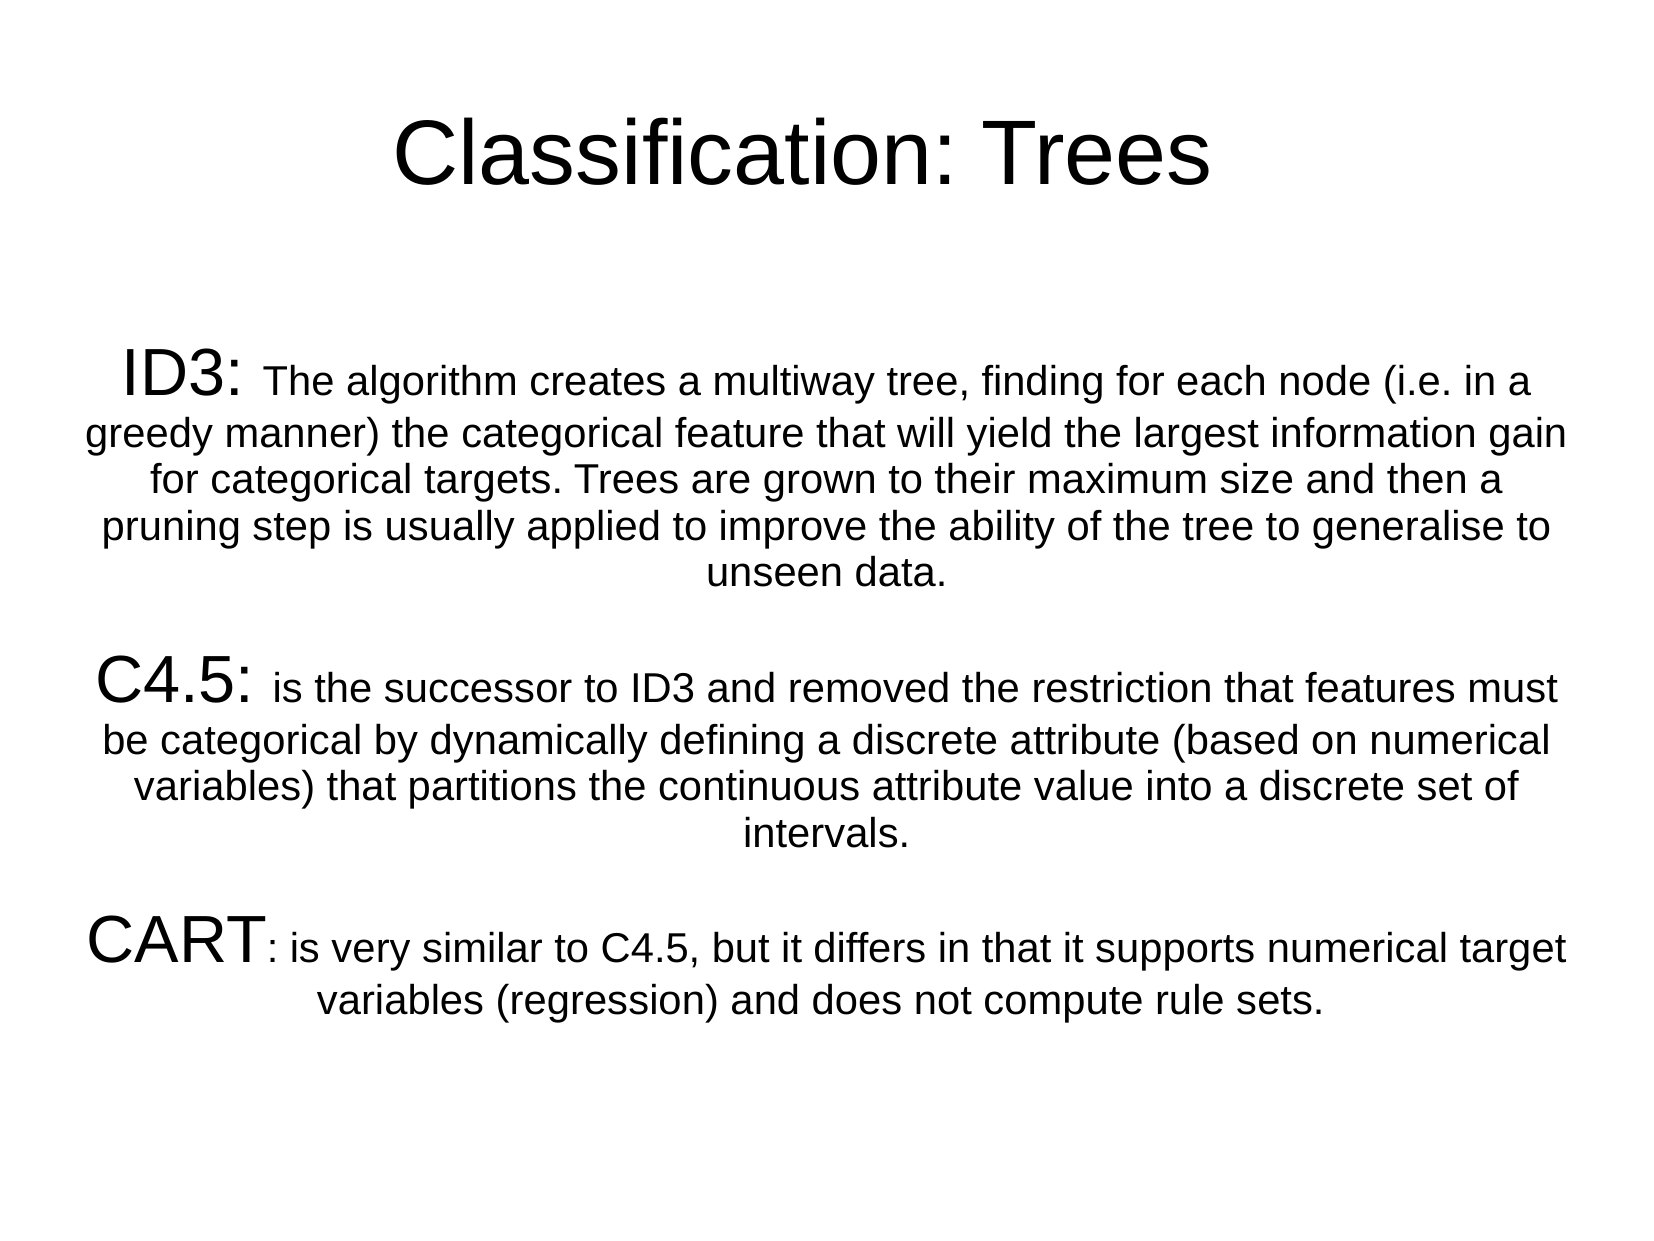

# Classification: Trees
ID3: The algorithm creates a multiway tree, finding for each node (i.e. in a greedy manner) the categorical feature that will yield the largest information gain for categorical targets. Trees are grown to their maximum size and then a pruning step is usually applied to improve the ability of the tree to generalise to unseen data.
C4.5: is the successor to ID3 and removed the restriction that features must be categorical by dynamically defining a discrete attribute (based on numerical variables) that partitions the continuous attribute value into a discrete set of intervals.
CART: is very similar to C4.5, but it differs in that it supports numerical target variables (regression) and does not compute rule sets.